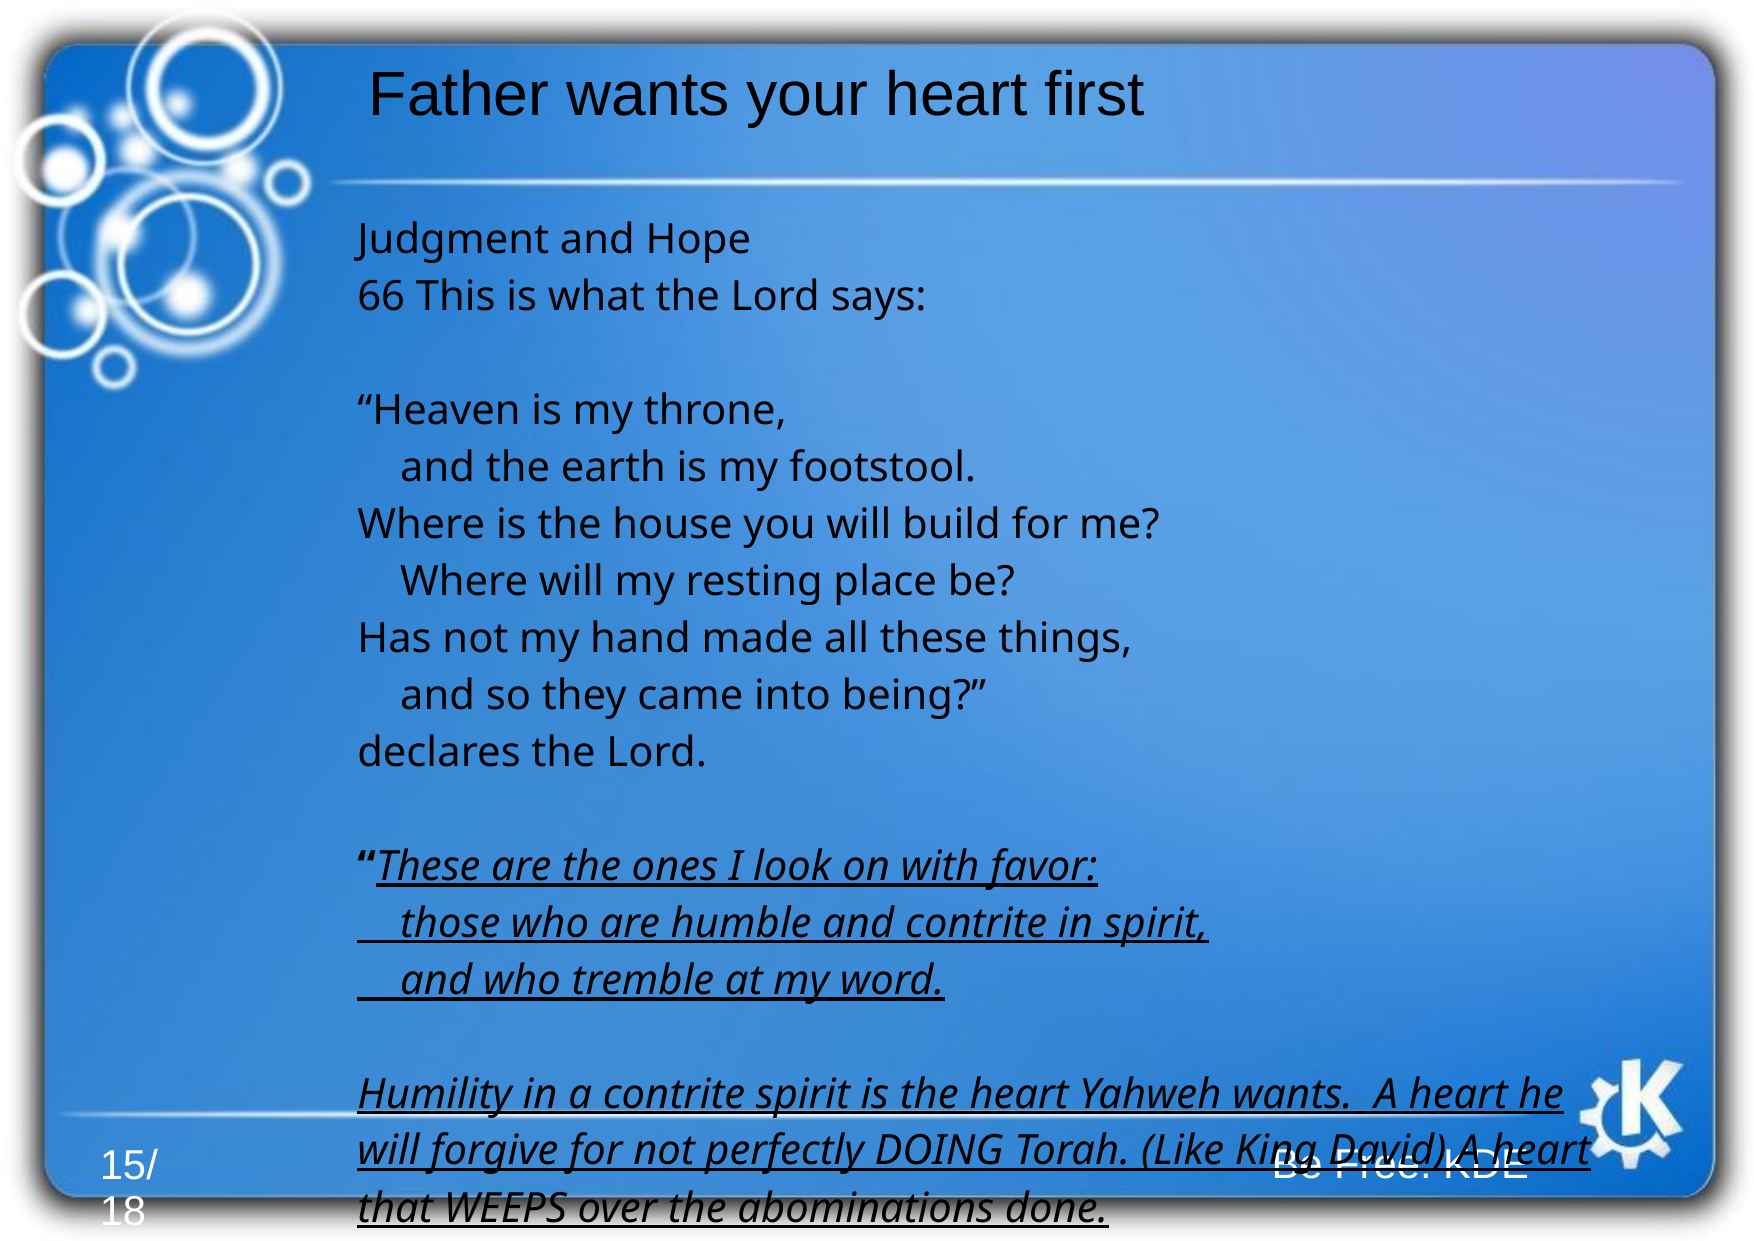

Father wants your heart first
Judgment and Hope
66 This is what the Lord says:
“Heaven is my throne,
 and the earth is my footstool.
Where is the house you will build for me?
 Where will my resting place be?
Has not my hand made all these things,
 and so they came into being?”
declares the Lord.
“These are the ones I look on with favor:
 those who are humble and contrite in spirit,
 and who tremble at my word.
Humility in a contrite spirit is the heart Yahweh wants. A heart he will forgive for not perfectly DOING Torah. (Like King David) A heart that WEEPS over the abominations done.